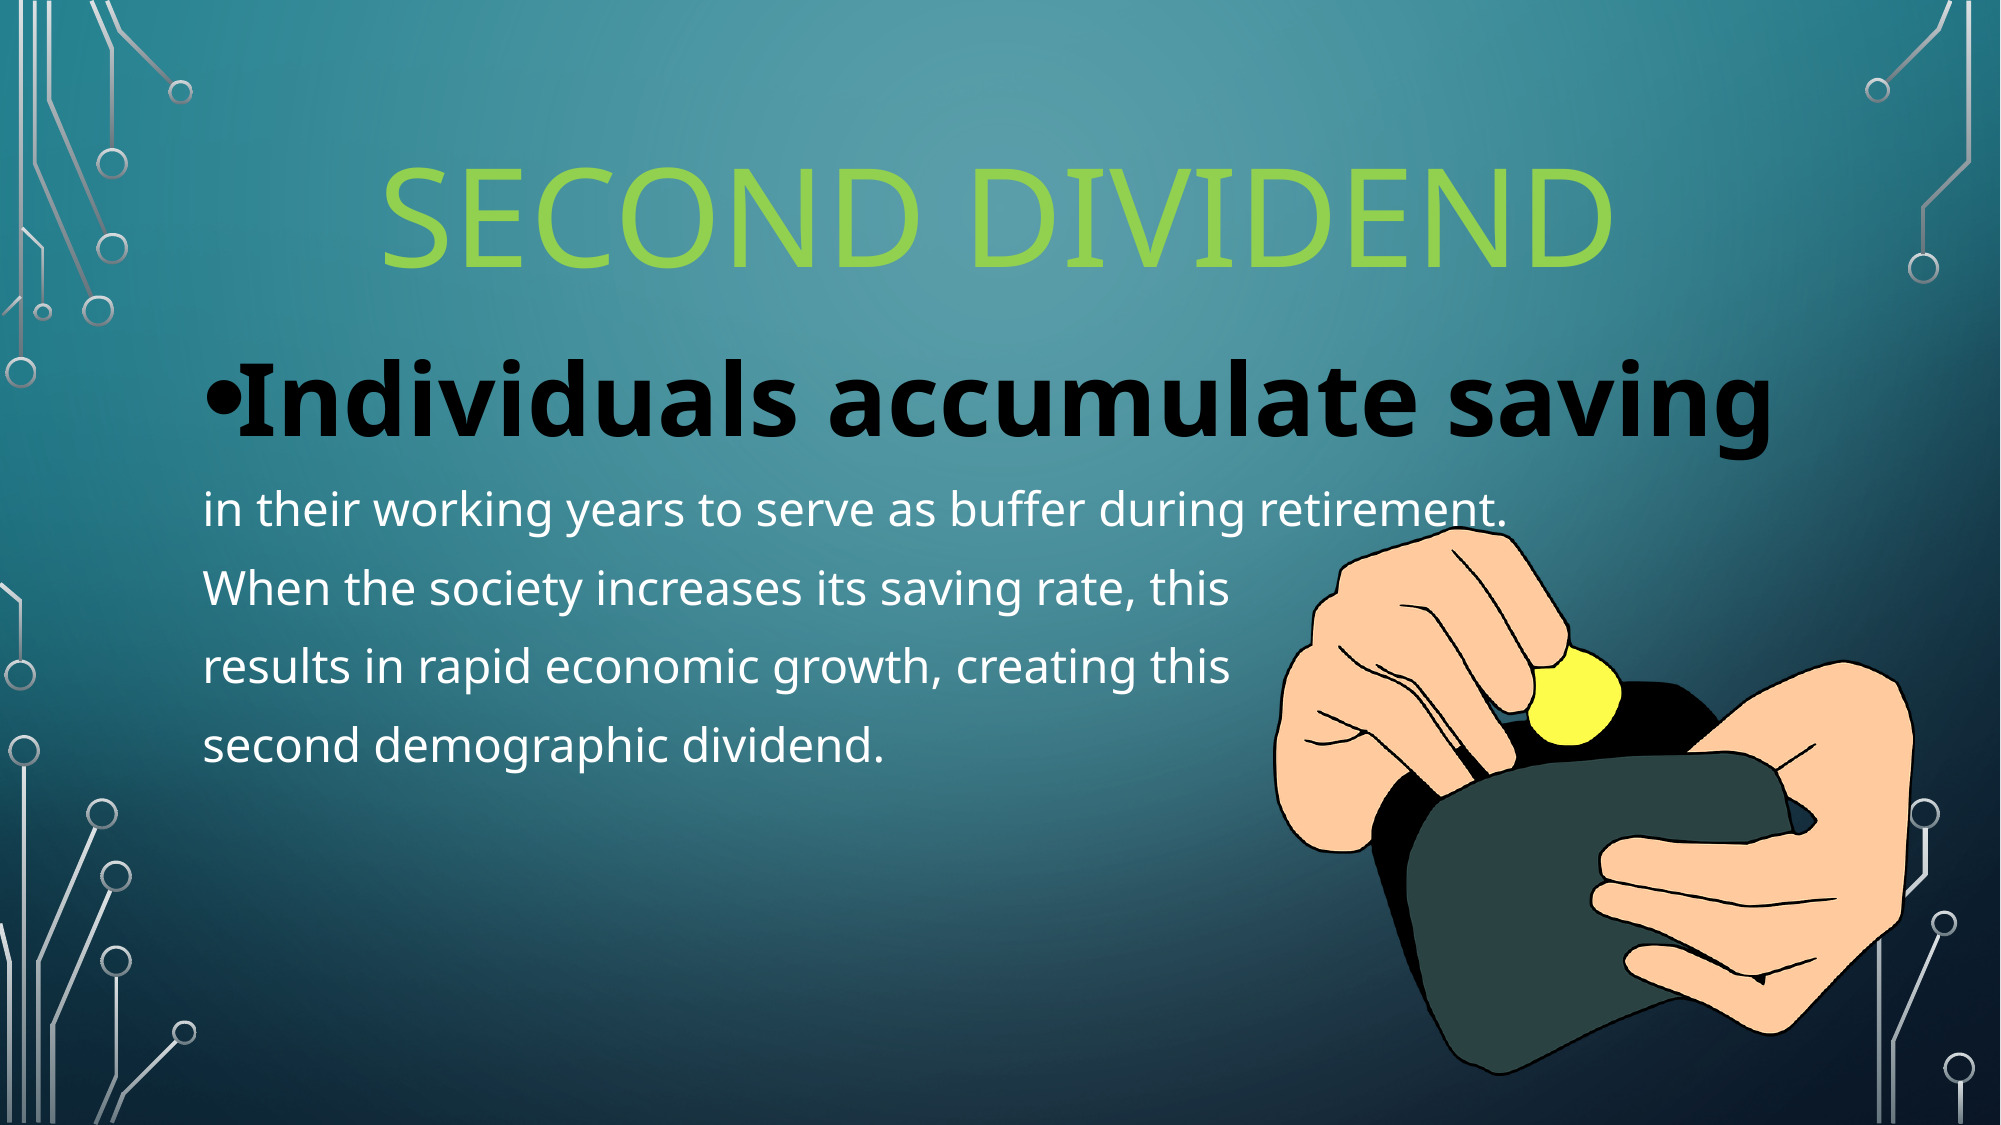

# SECOND DIVIDEND
Individuals accumulate saving
in their working years to serve as buffer during retirement.
When the society increases its saving rate, this
results in rapid economic growth, creating this
second demographic dividend.